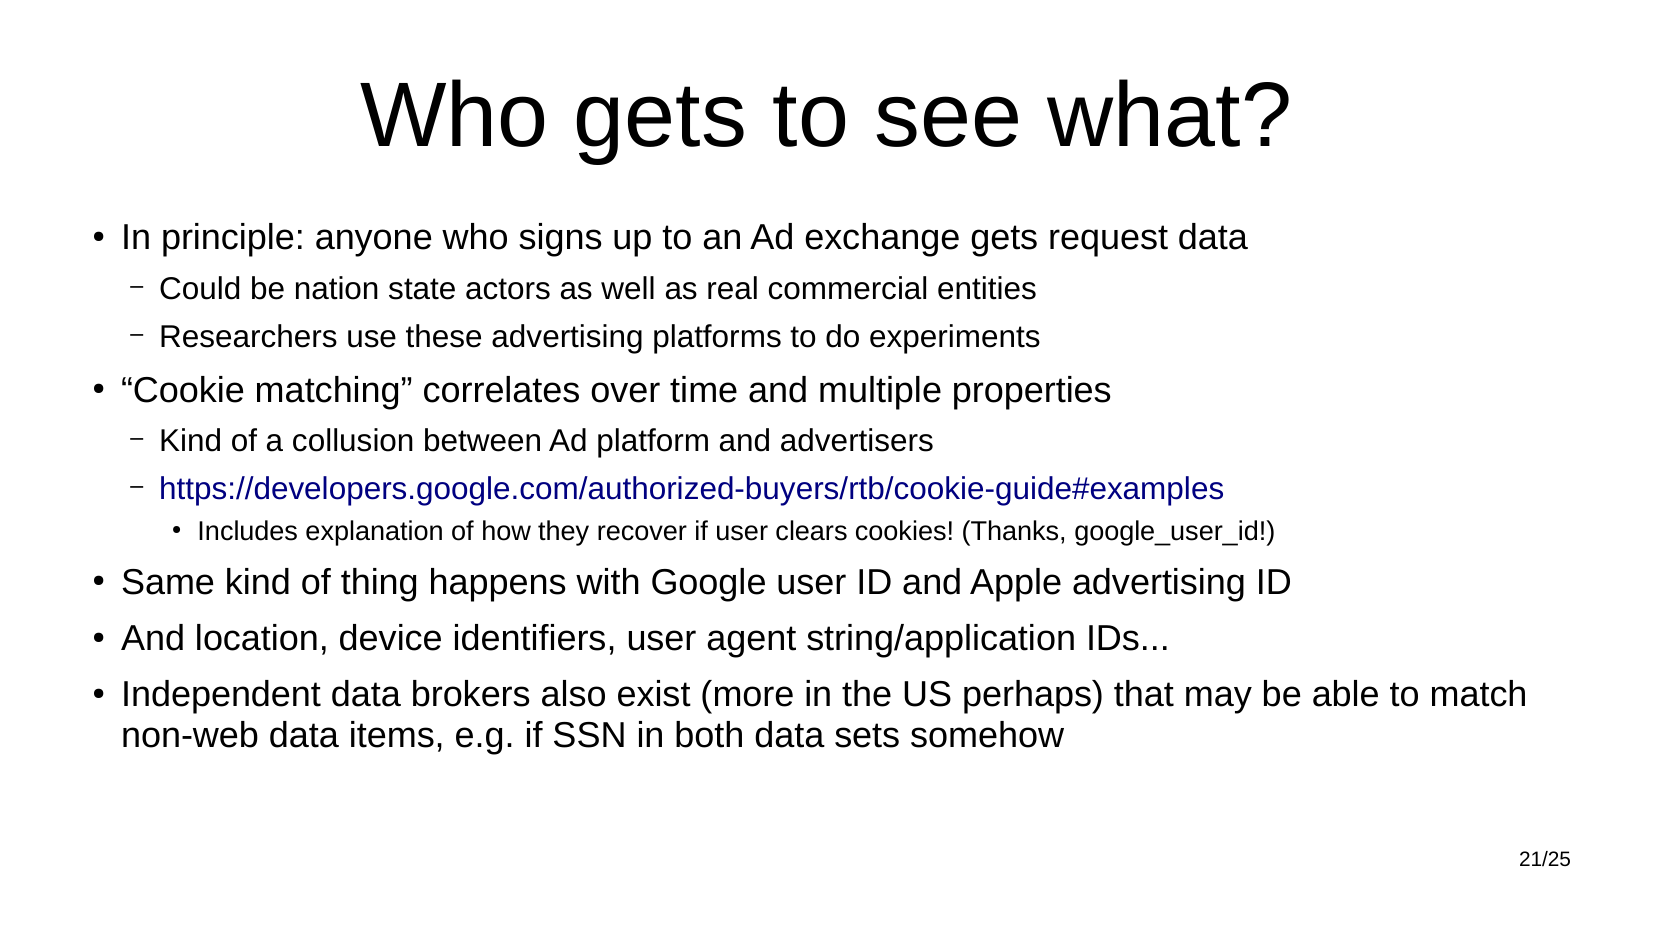

# Who gets to see what?
In principle: anyone who signs up to an Ad exchange gets request data
Could be nation state actors as well as real commercial entities
Researchers use these advertising platforms to do experiments
“Cookie matching” correlates over time and multiple properties
Kind of a collusion between Ad platform and advertisers
https://developers.google.com/authorized-buyers/rtb/cookie-guide#examples
Includes explanation of how they recover if user clears cookies! (Thanks, google_user_id!)
Same kind of thing happens with Google user ID and Apple advertising ID
And location, device identifiers, user agent string/application IDs...
Independent data brokers also exist (more in the US perhaps) that may be able to match non-web data items, e.g. if SSN in both data sets somehow
21